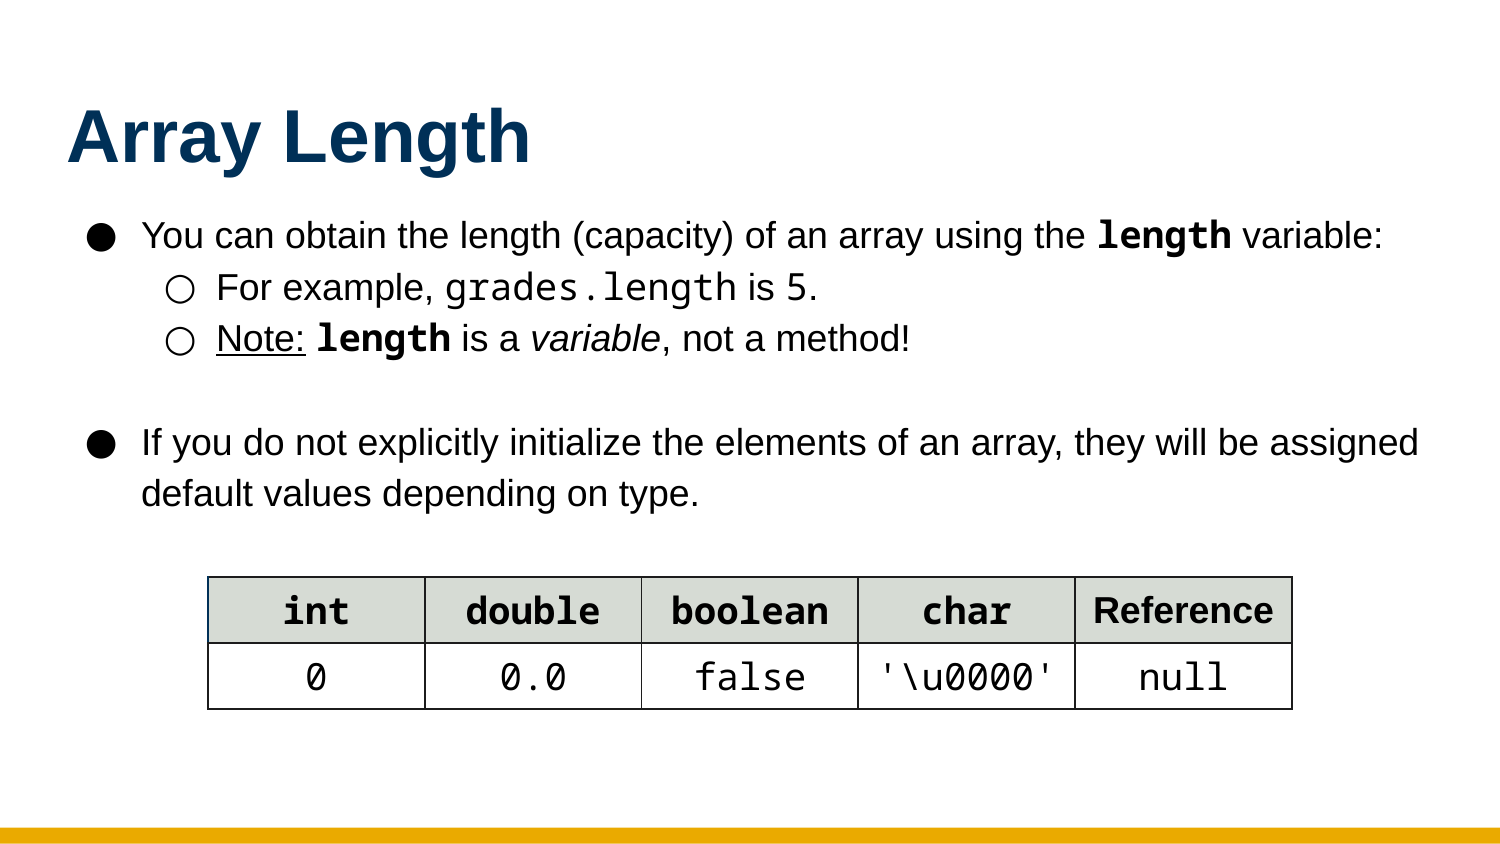

# Array Length
You can obtain the length (capacity) of an array using the length variable:
For example, grades.length is 5.
Note: length is a variable, not a method!
If you do not explicitly initialize the elements of an array, they will be assigned default values depending on type.
| int | double | boolean | char | Reference |
| --- | --- | --- | --- | --- |
| 0 | 0.0 | false | '\u0000' | null |